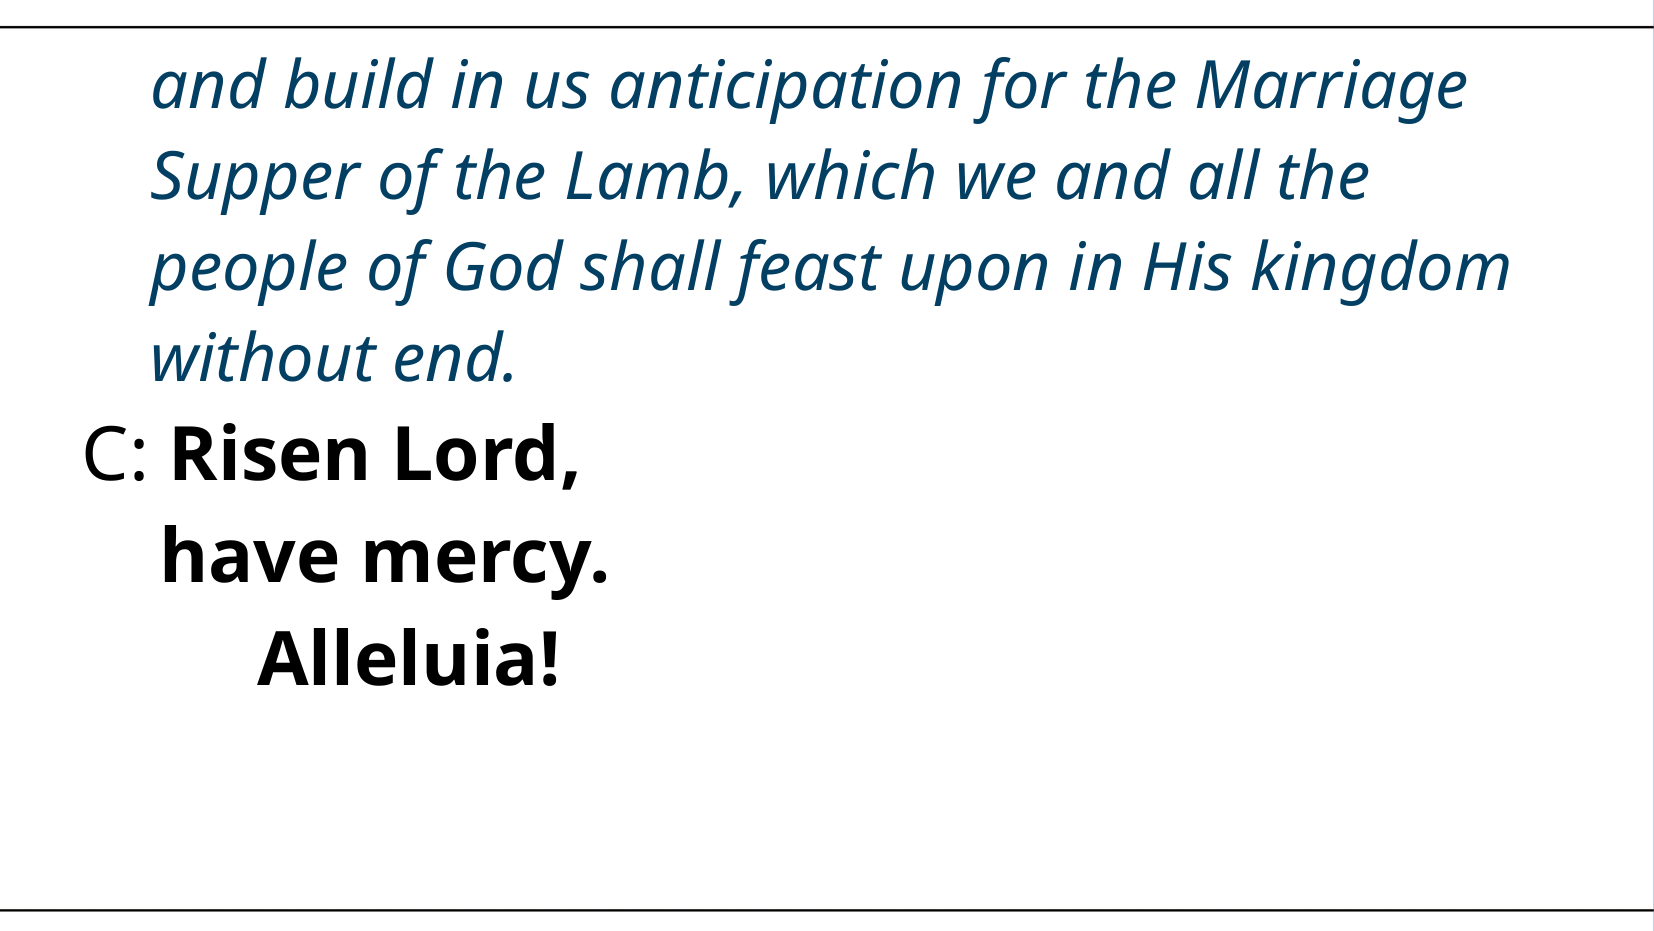

and build in us anticipation for the Marriage
 Supper of the Lamb, which we and all the
 people of God shall feast upon in His kingdom
 without end.
C: Risen Lord,
 have mercy.
 Alleluia!